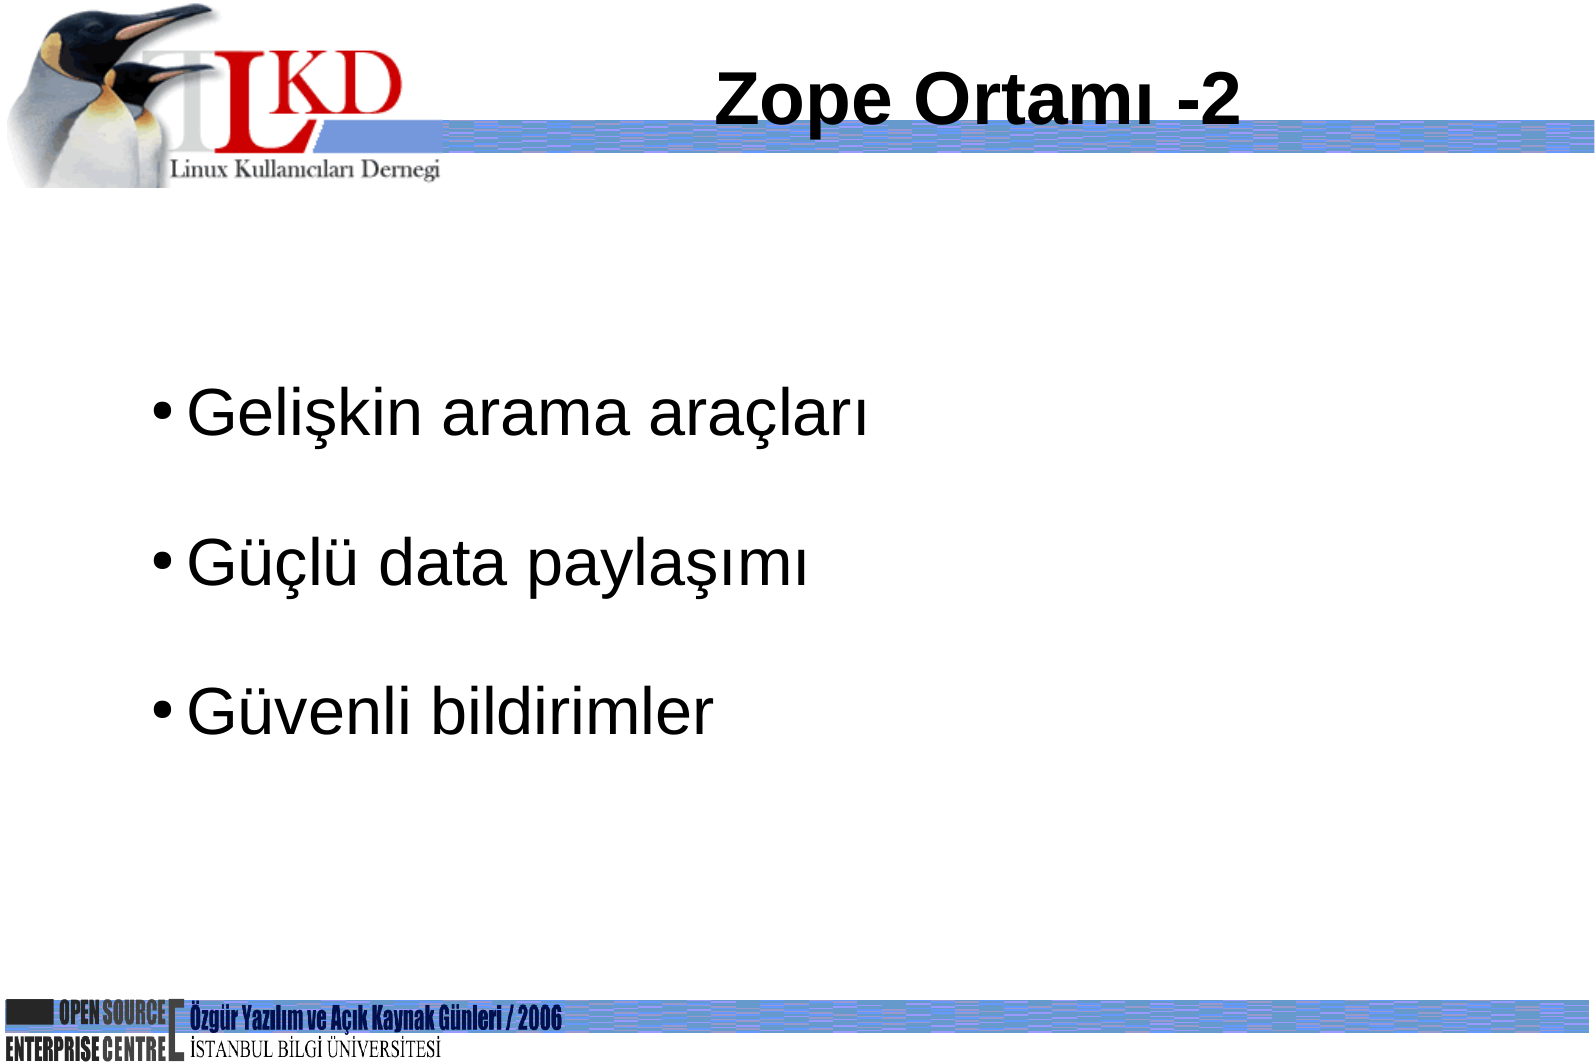

# Zope Ortamı -2
Gelişkin arama araçları
Güçlü data paylaşımı
Güvenli bildirimler